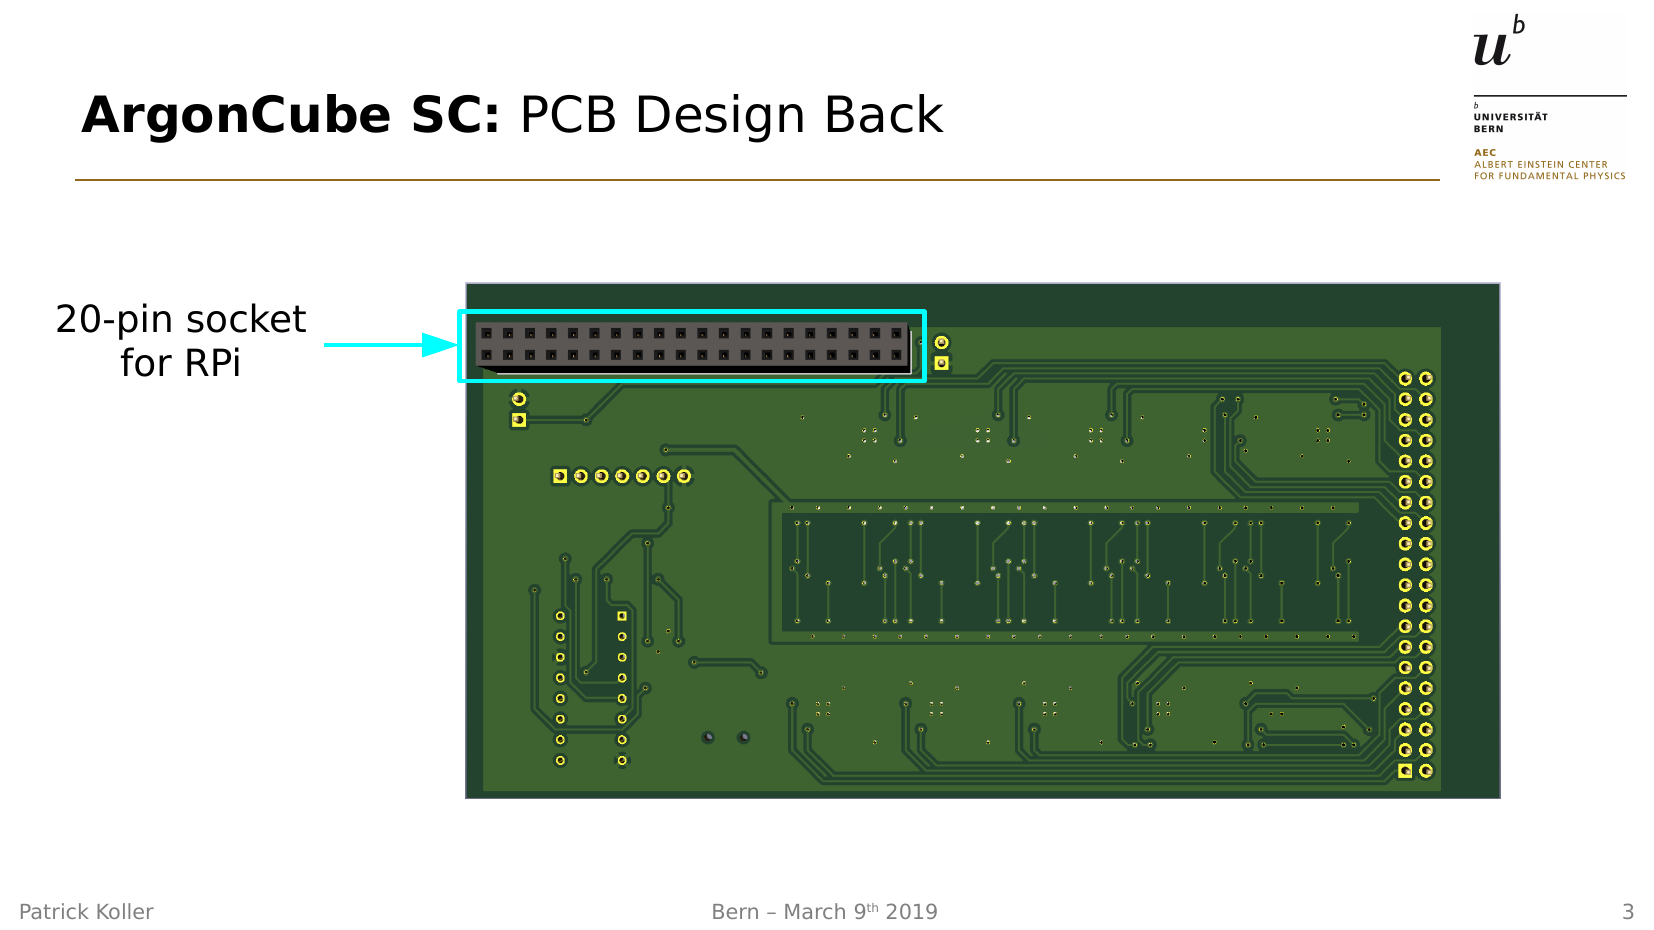

# ArgonCube SC: PCB Design Back
20-pin socket for RPi